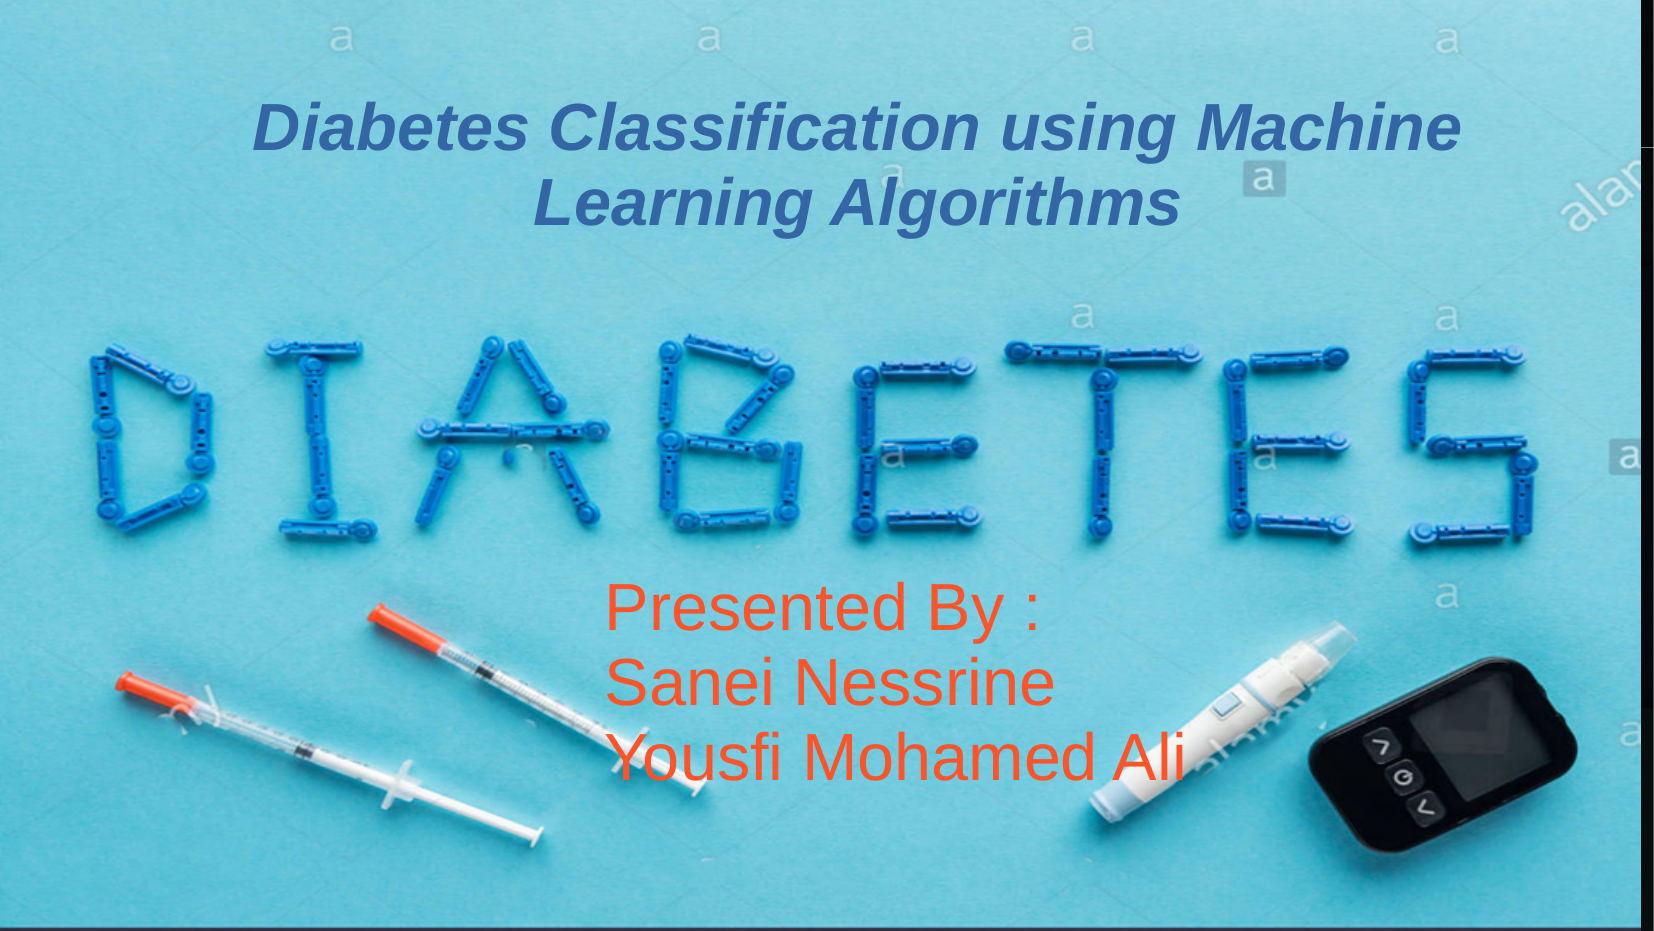

# Overview!
Diabetes Classification using Machine Learning Algorithms
Presented By :
Sanei Nessrine
Yousfi Mohamed Ali